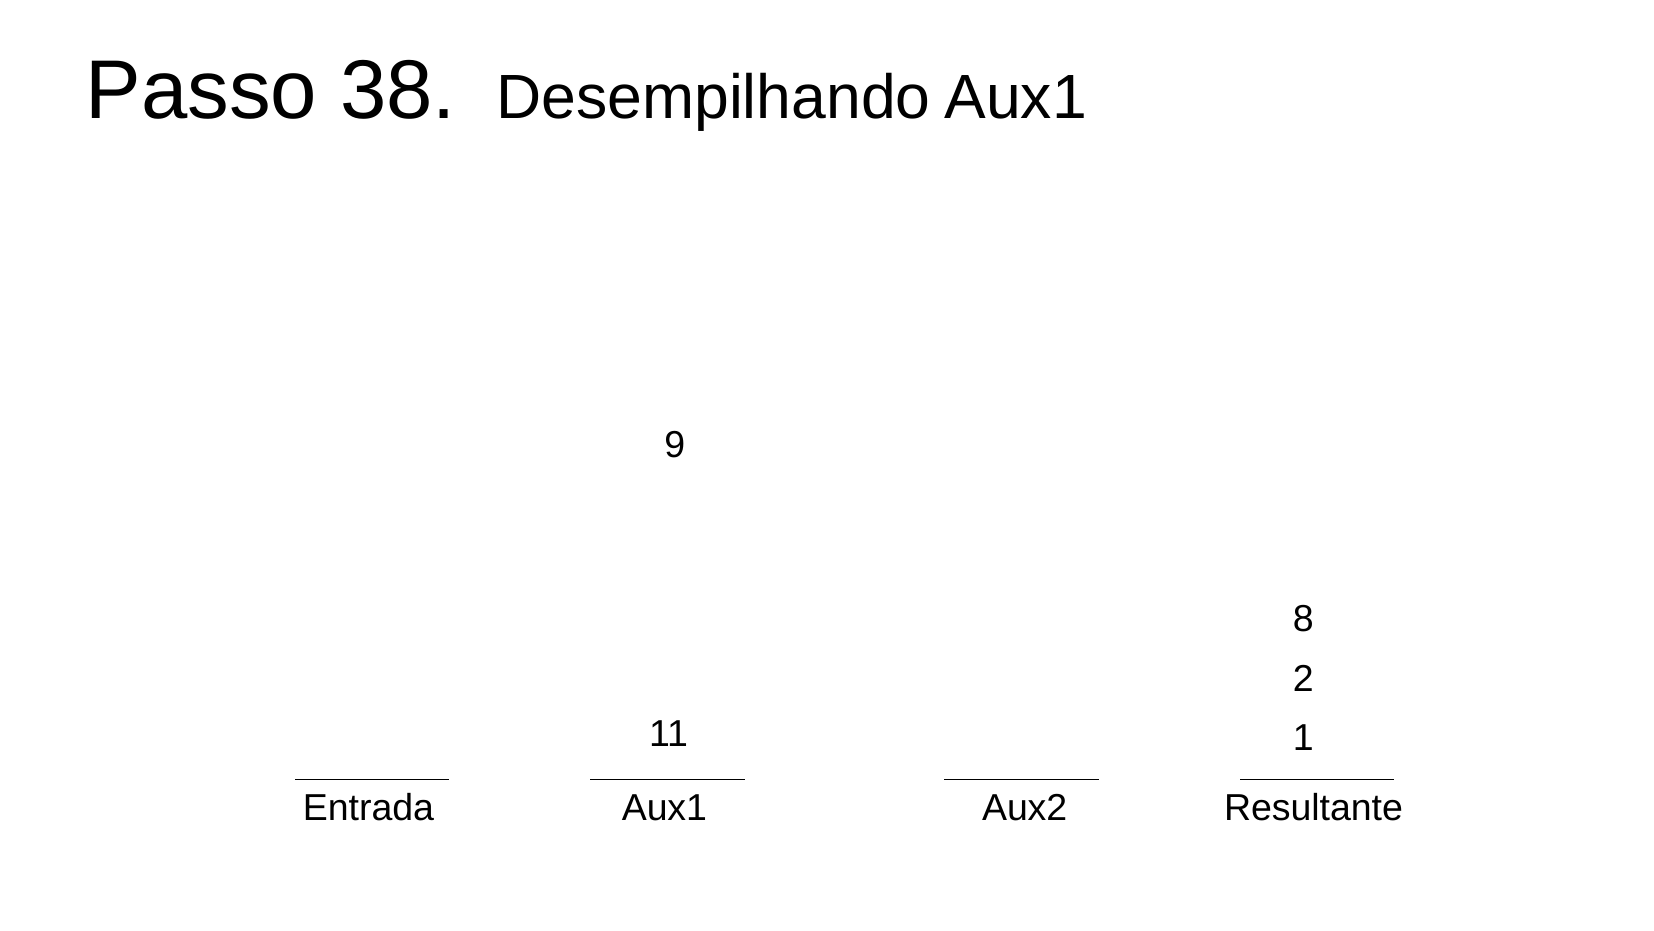

Passo 38. Desempilhando Aux1
9
8
2
11
1
Entrada
Aux1
Aux2
Resultante